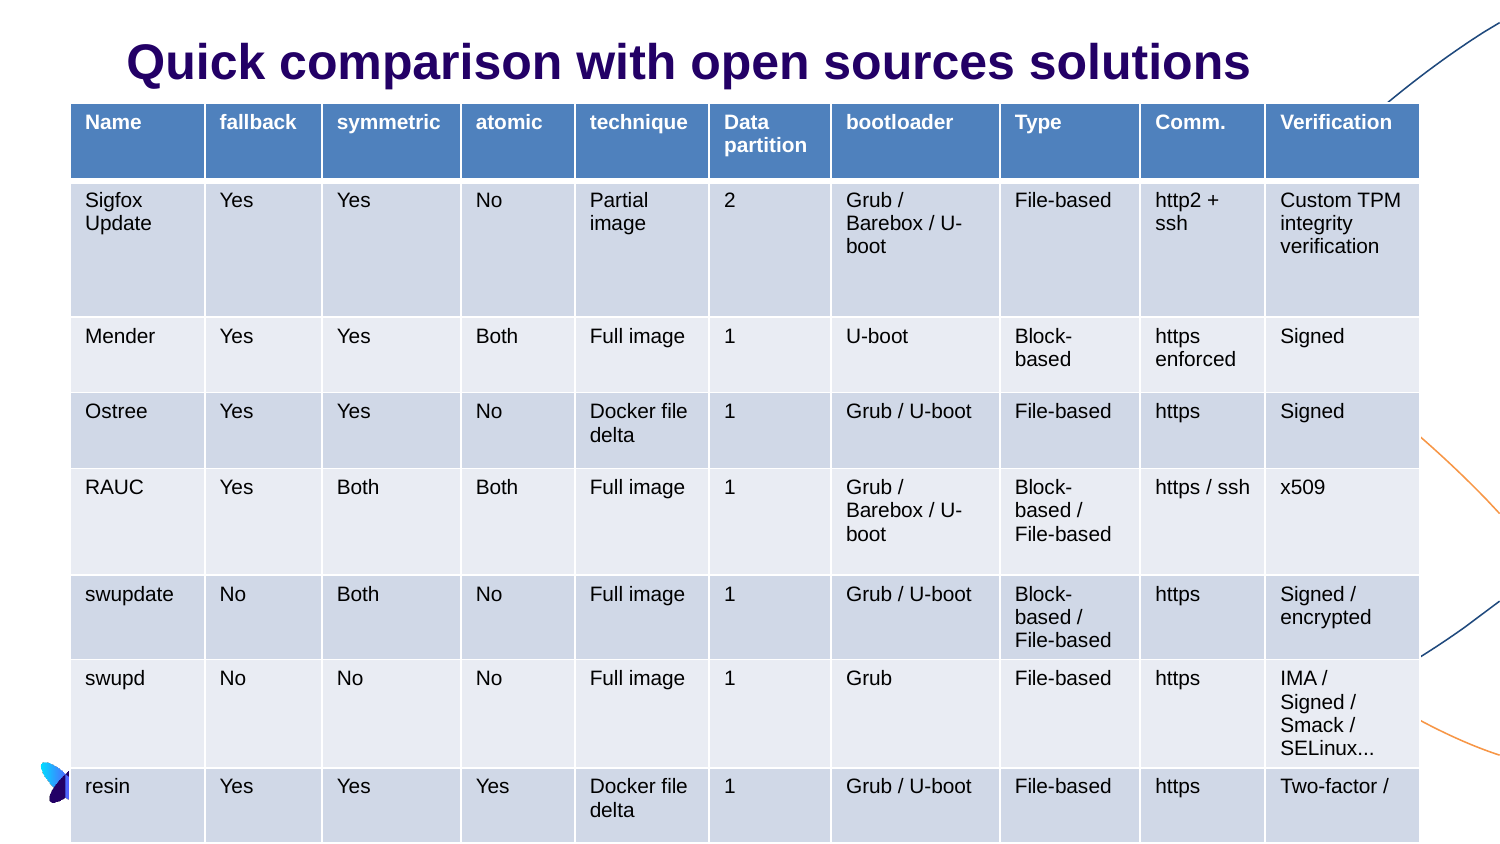

Quick comparison with open sources solutions
| Name | fallback | symmetric | atomic | technique | Data partition | bootloader | Type | Comm. | Verification |
| --- | --- | --- | --- | --- | --- | --- | --- | --- | --- |
| Sigfox Update | Yes | Yes | No | Partial image | 2 | Grub / Barebox / U-boot | File-based | http2 + ssh | Custom TPM integrity verification |
| Mender | Yes | Yes | Both | Full image | 1 | U-boot | Block-based | https enforced | Signed |
| Ostree | Yes | Yes | No | Docker file delta | 1 | Grub / U-boot | File-based | https | Signed |
| RAUC | Yes | Both | Both | Full image | 1 | Grub / Barebox / U-boot | Block-based / File-based | https / ssh | x509 |
| swupdate | No | Both | No | Full image | 1 | Grub / U-boot | Block-based / File-based | https | Signed / encrypted |
| swupd | No | No | No | Full image | 1 | Grub | File-based | https | IMA / Signed / Smack / SELinux... |
| resin | Yes | Yes | Yes | Docker file delta | 1 | Grub / U-boot | File-based | https | Two-factor / |